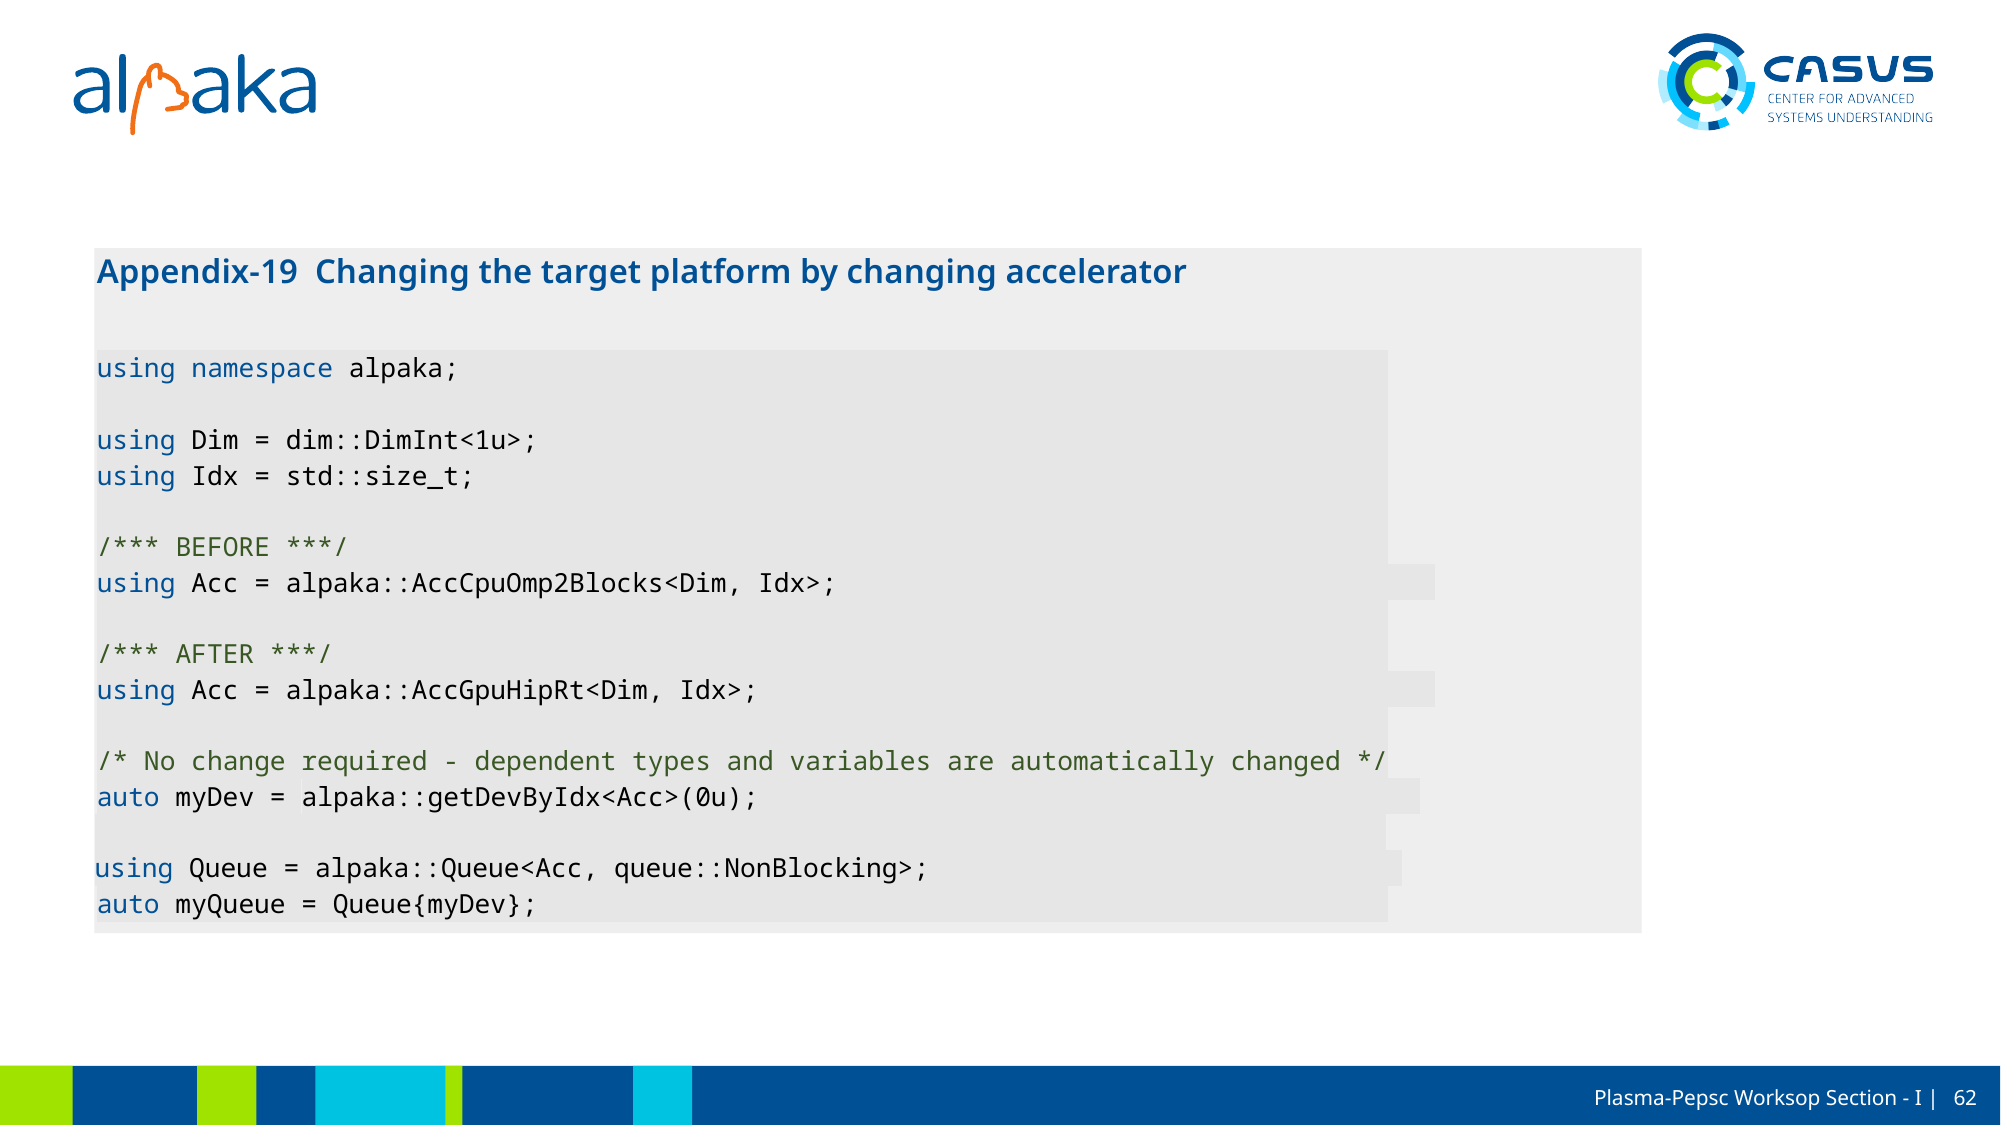

# Appendix-19 Changing the target platform by changing accelerator
using namespace alpaka;
using Dim = dim::DimInt<1u>;
using Idx = std::size_t;
/*** BEFORE ***/
using Acc = alpaka::AccCpuOmp2Blocks<Dim, Idx>;
/*** AFTER ***/
using Acc = alpaka::AccGpuHipRt<Dim, Idx>;
/* No change required - dependent types and variables are automatically changed */
auto myDev = alpaka::getDevByIdx<Acc>(0u);
using Queue = alpaka::Queue<Acc, queue::NonBlocking>;
auto myQueue = Queue{myDev};
Plasma-Pepsc Worksop Section - I
62